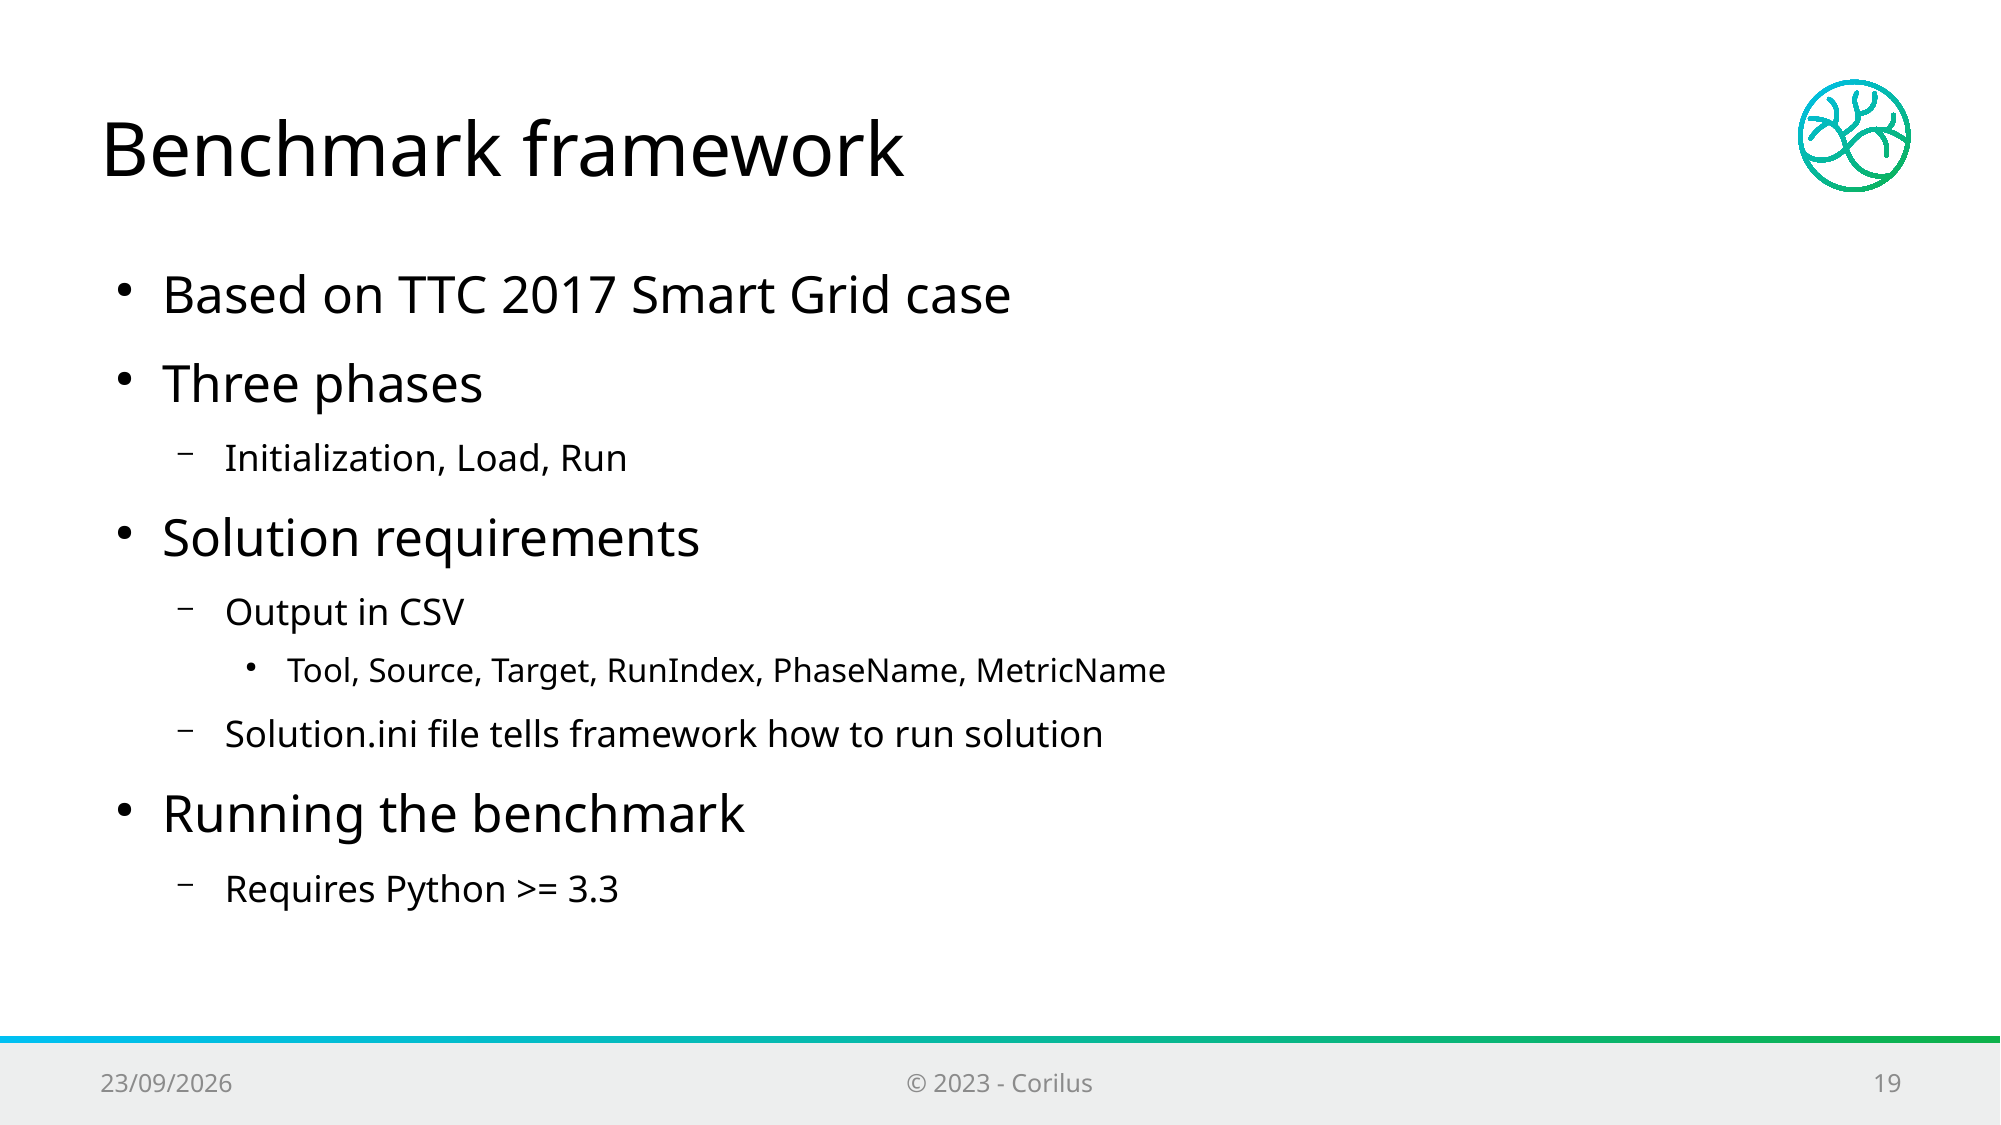

# Benchmark framework
Based on TTC 2017 Smart Grid case
Three phases
Initialization, Load, Run
Solution requirements
Output in CSV
Tool, Source, Target, RunIndex, PhaseName, MetricName
Solution.ini file tells framework how to run solution
Running the benchmark
Requires Python >= 3.3
© 2023 - Corilus
19